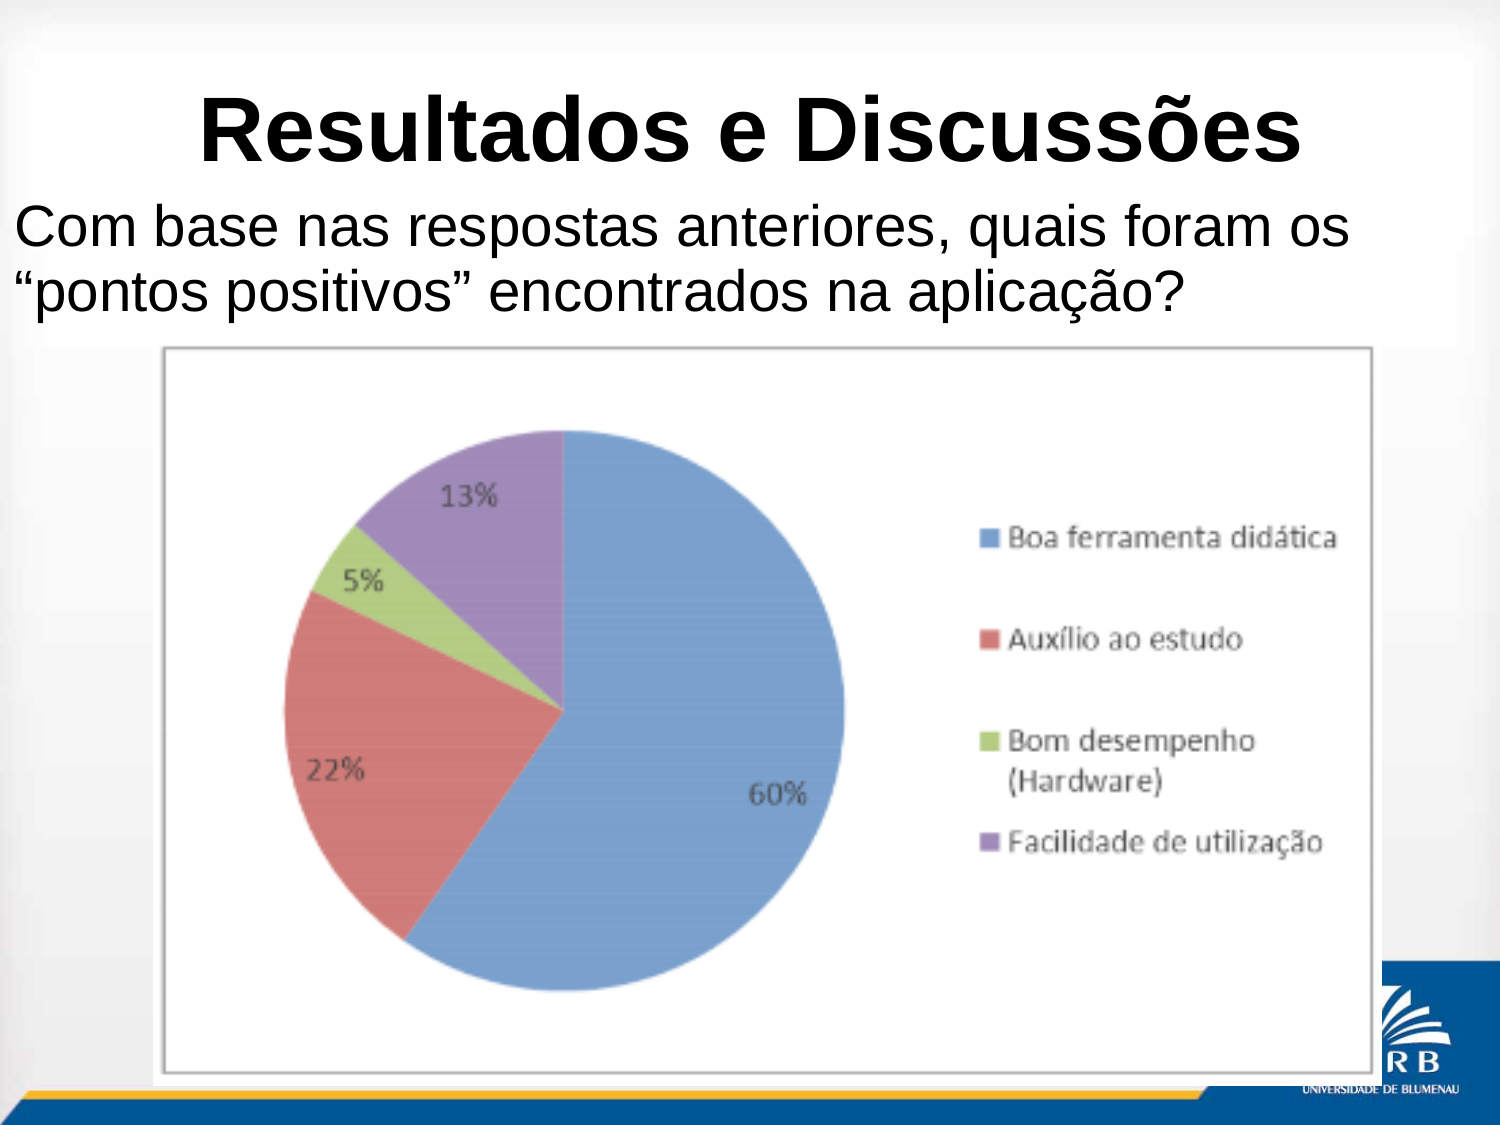

Resultados e Discussões
Com base nas respostas anteriores, quais foram os “pontos positivos” encontrados na aplicação?